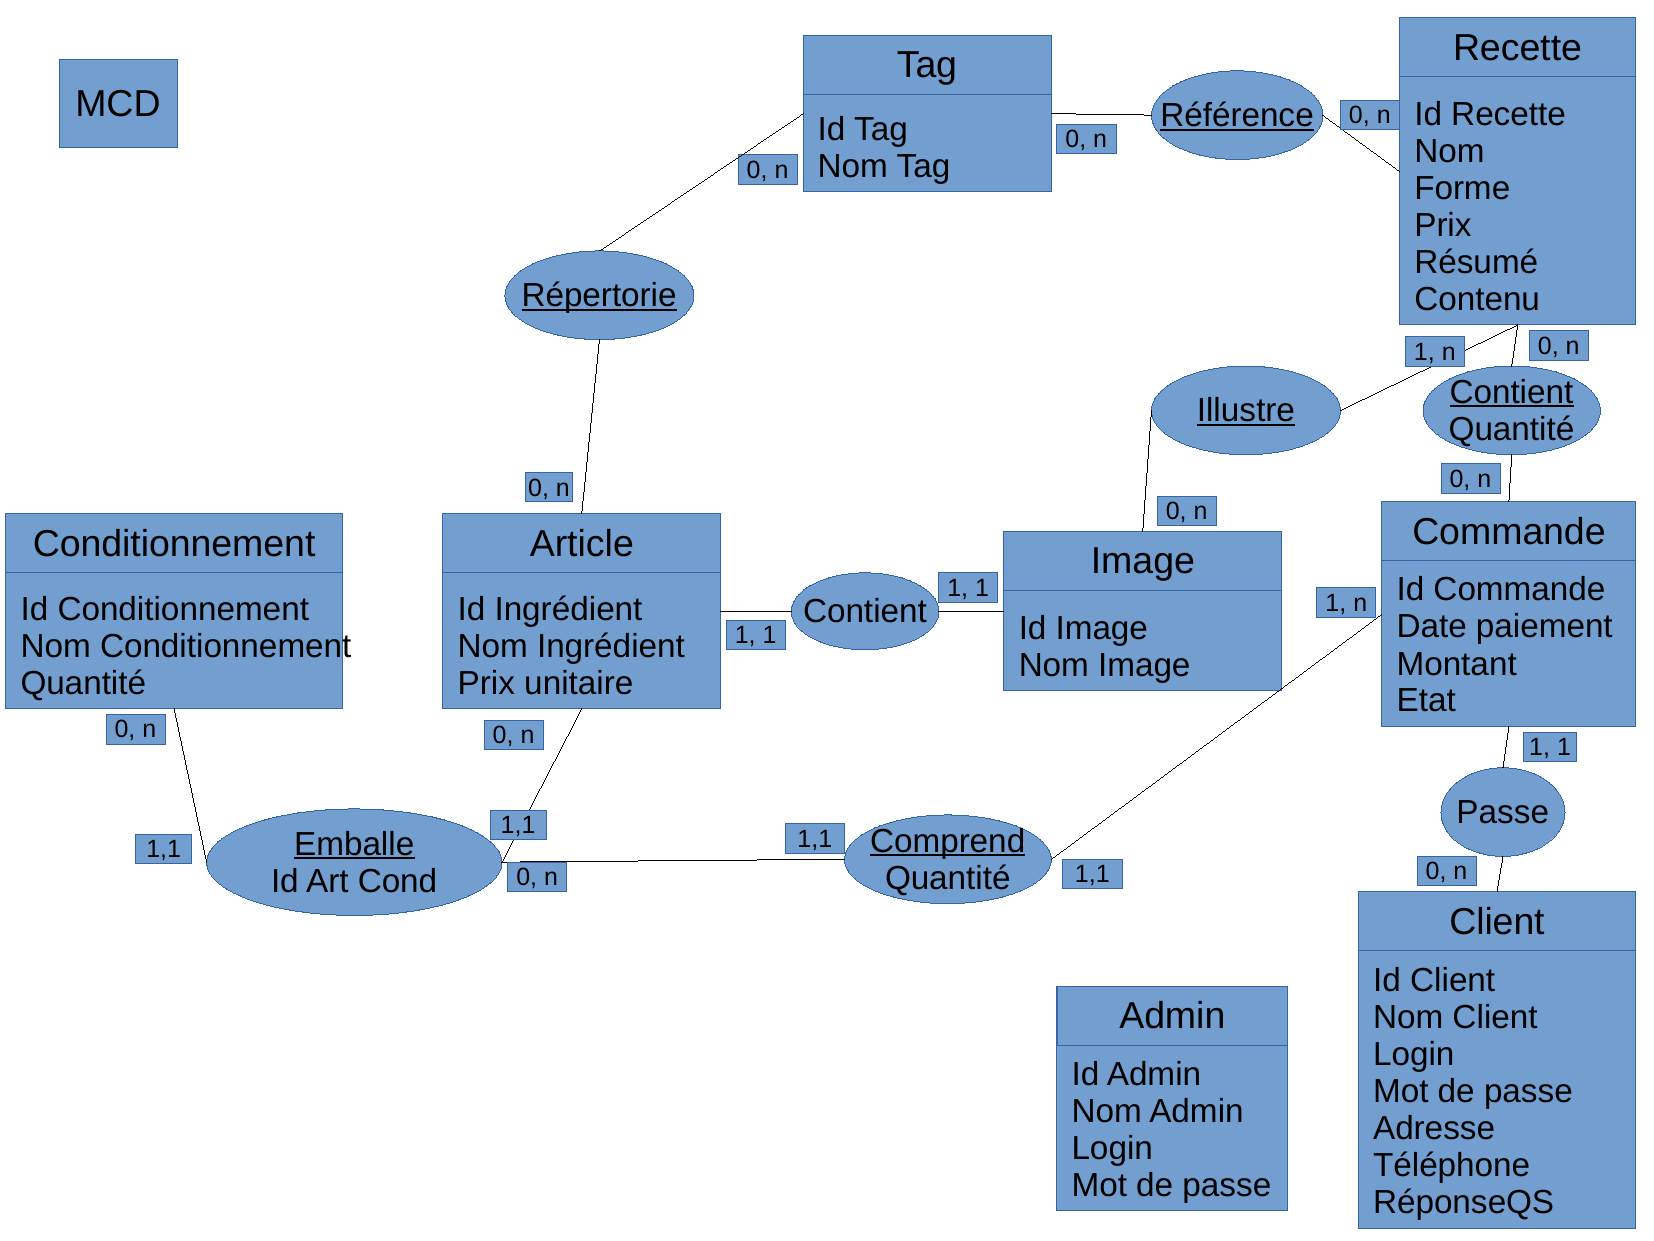

Id Recette
Nom
Forme
Prix
Résumé
Contenu
Recette
Id Tag
Nom Tag
Tag
MCD
Référence
0, n
0, n
0, n
Répertorie
0, n
1, n
Contient
Quantité
Illustre
0, n
0, n
0, n
Id Commande
Date paiement
Montant
Etat
Commande
Id Conditionnement
Nom Conditionnement
Quantité
Conditionnement
Id Ingrédient
Nom Ingrédient
Prix unitaire
Article
Id Image
Nom Image
Image
1, 1
Contient
1, n
1, 1
0, n
0, n
1, 1
Passe
Emballe
Id Art Cond
1,1
Comprend
Quantité
1,1
1,1
0, n
1,1
0, n
Id Client
Nom Client
Login
Mot de passe
Adresse
Téléphone
RéponseQS
Client
Admin
Id Admin
Nom Admin
Login
Mot de passe